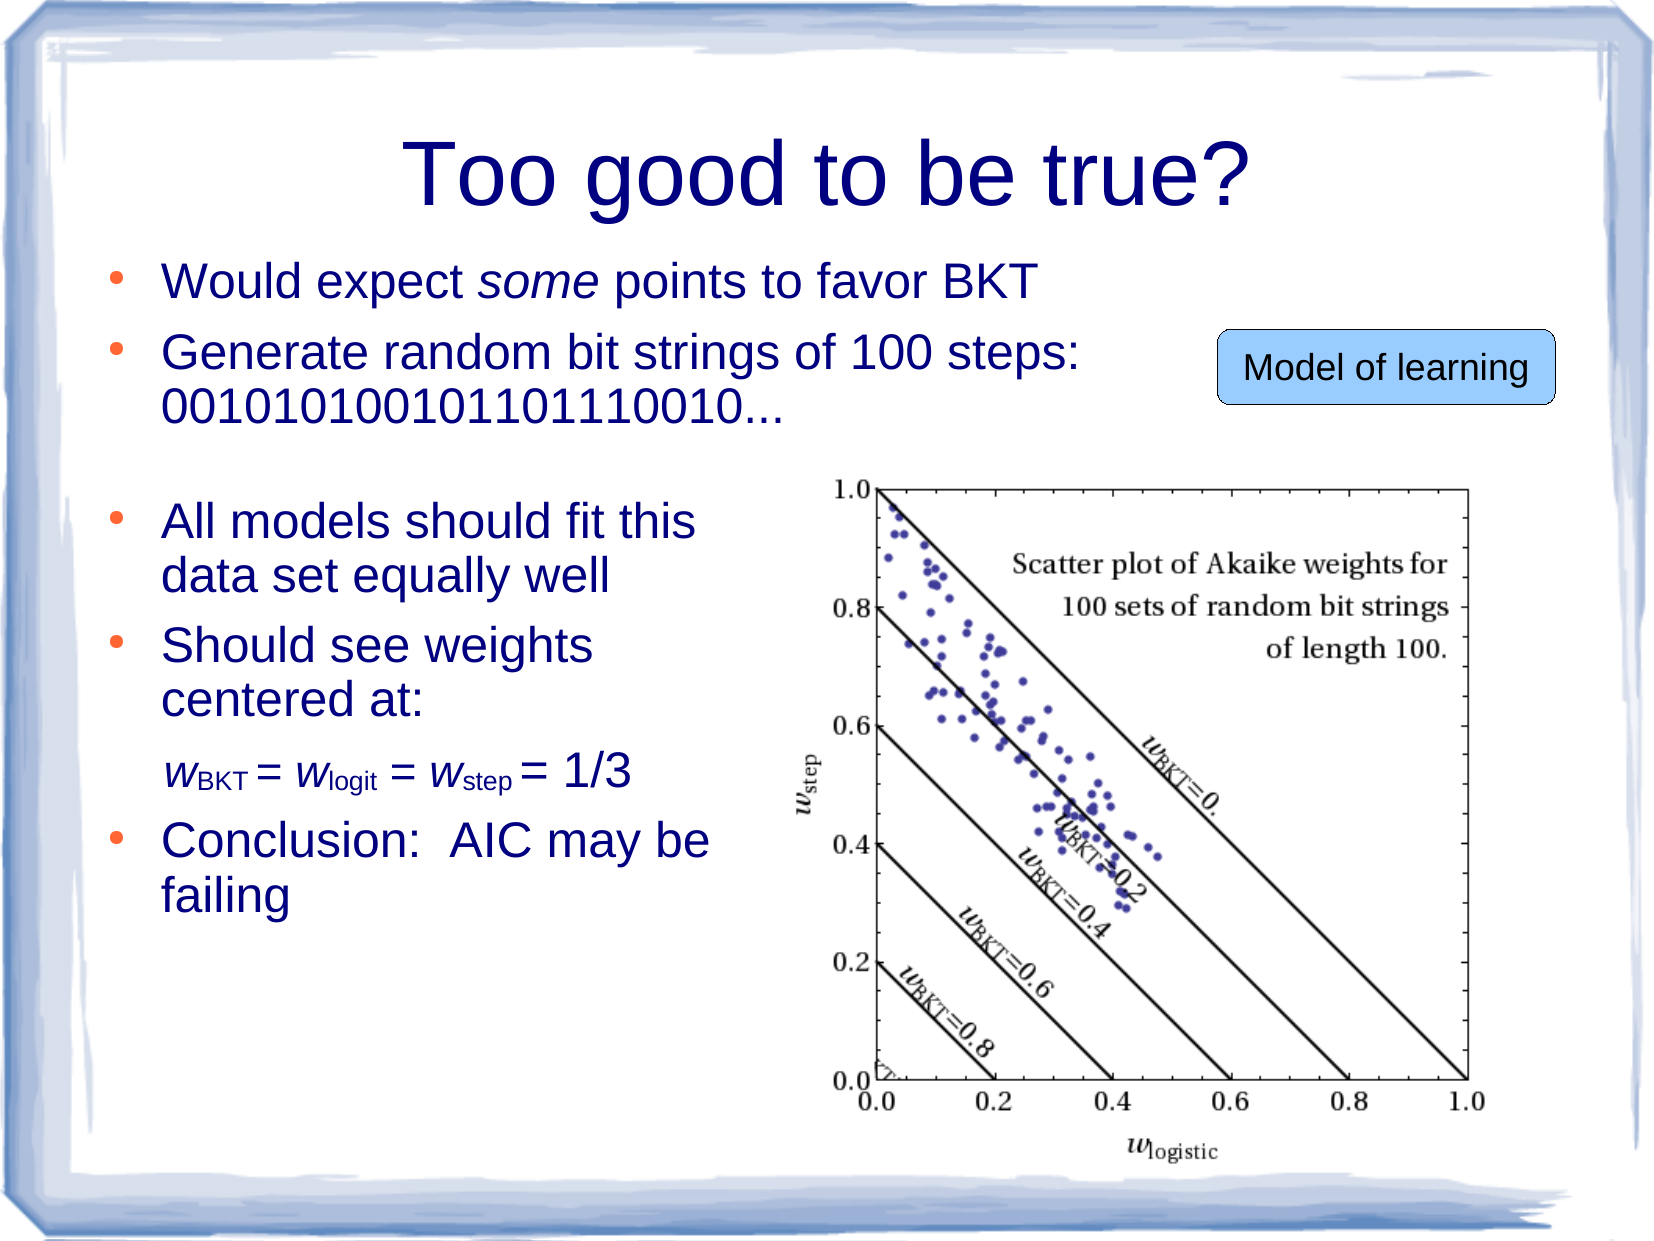

# Too good to be true?
Would expect some points to favor BKT
Generate random bit strings of 100 steps: 001010100101101110010...
Model of learning
All models should fit this data set equally well
Should see weights centered at:
 	wBKT = wlogit = wstep = 1/3
Conclusion: AIC may be failing